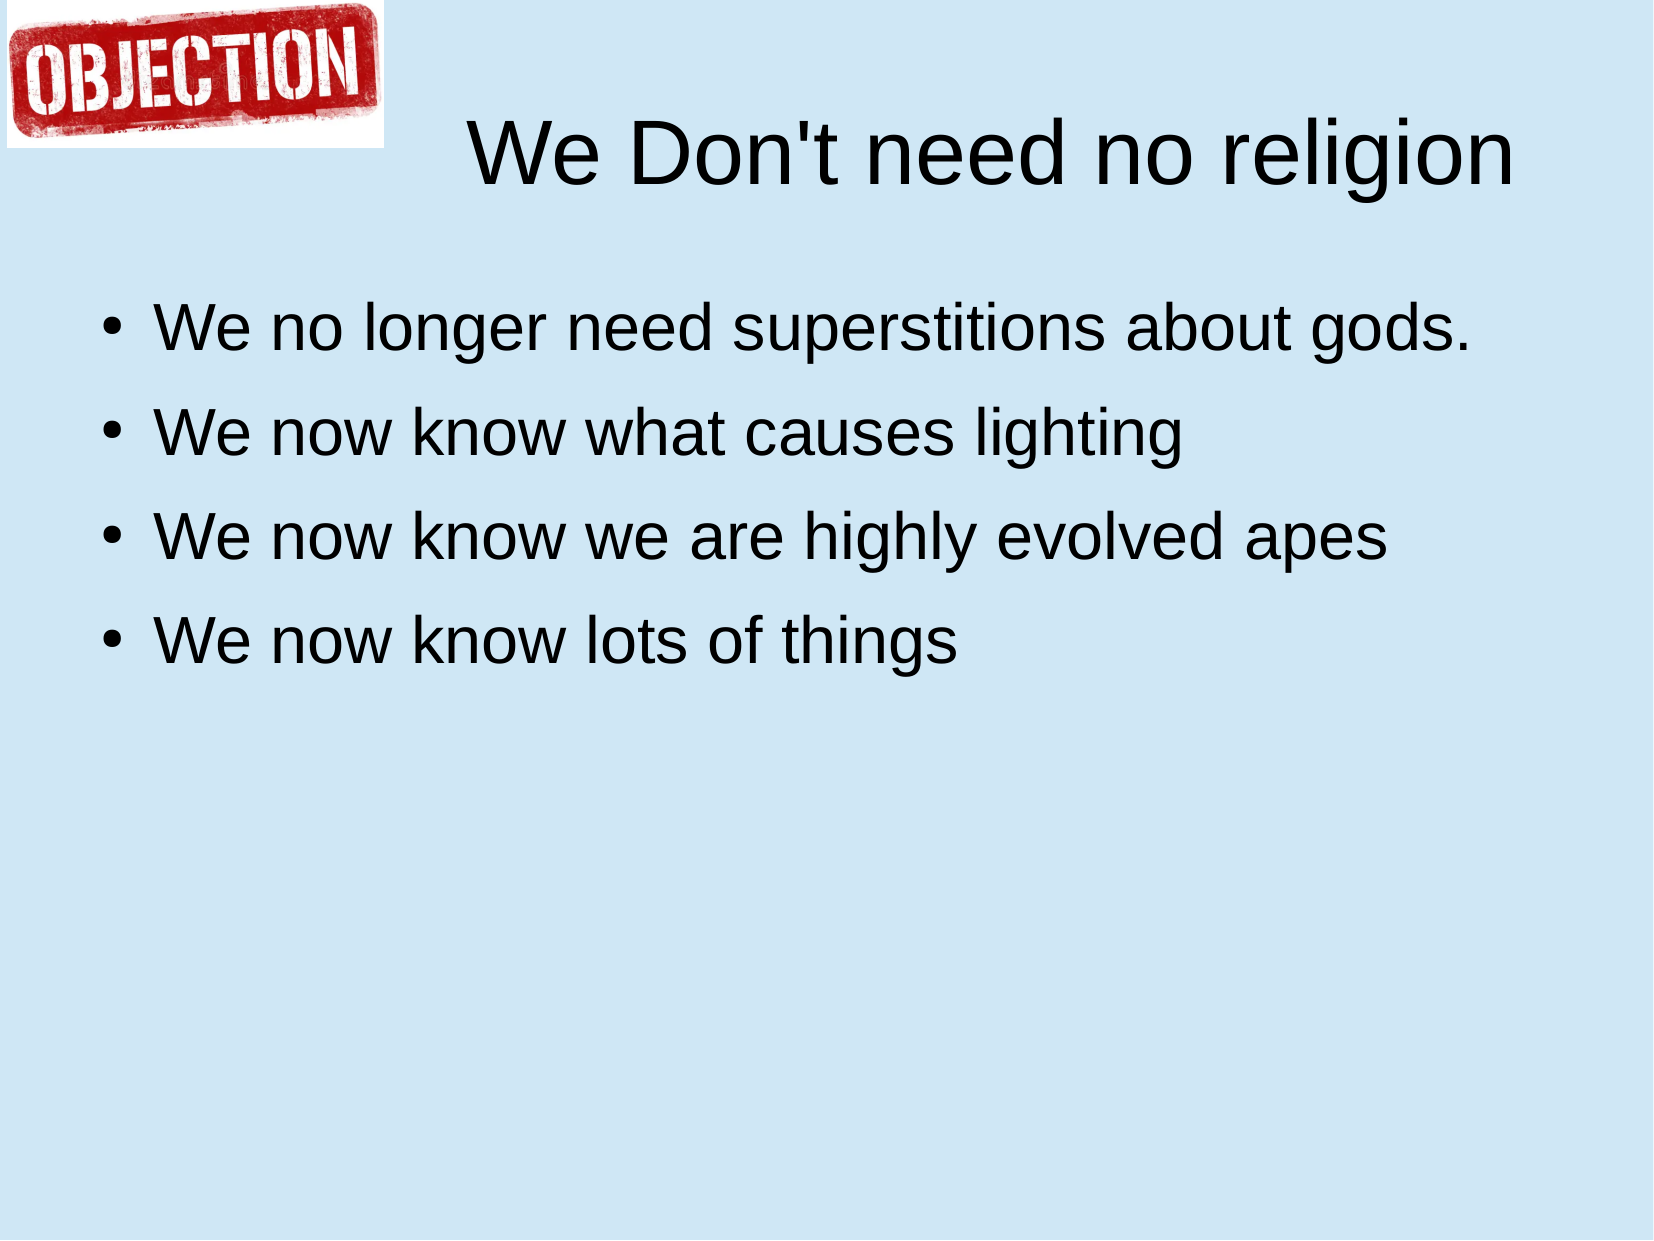

# We Don't need no religion
We no longer need superstitions about gods.
We now know what causes lighting
We now know we are highly evolved apes
We now know lots of things